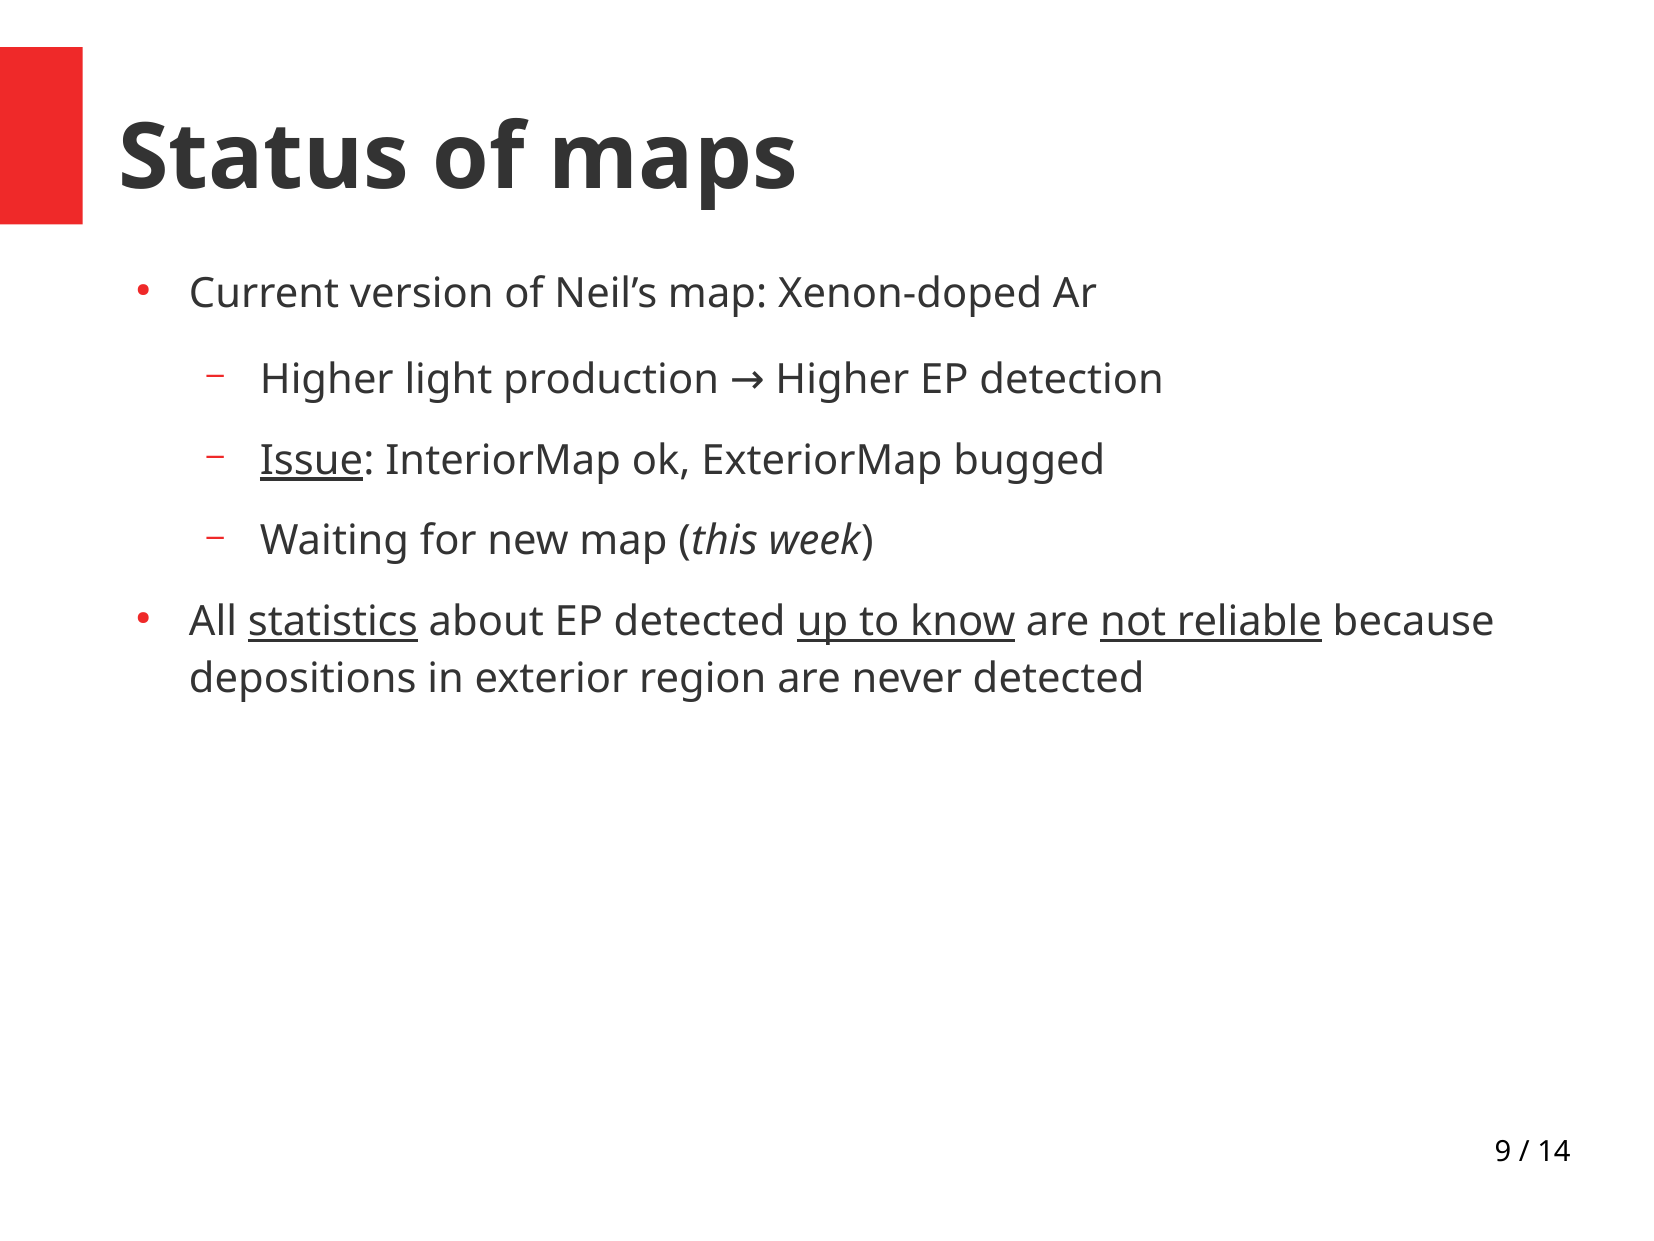

# Status of maps
Current version of Neil’s map: Xenon-doped Ar
Higher light production → Higher EP detection
Issue: InteriorMap ok, ExteriorMap bugged
Waiting for new map (this week)
All statistics about EP detected up to know are not reliable because depositions in exterior region are never detected
9